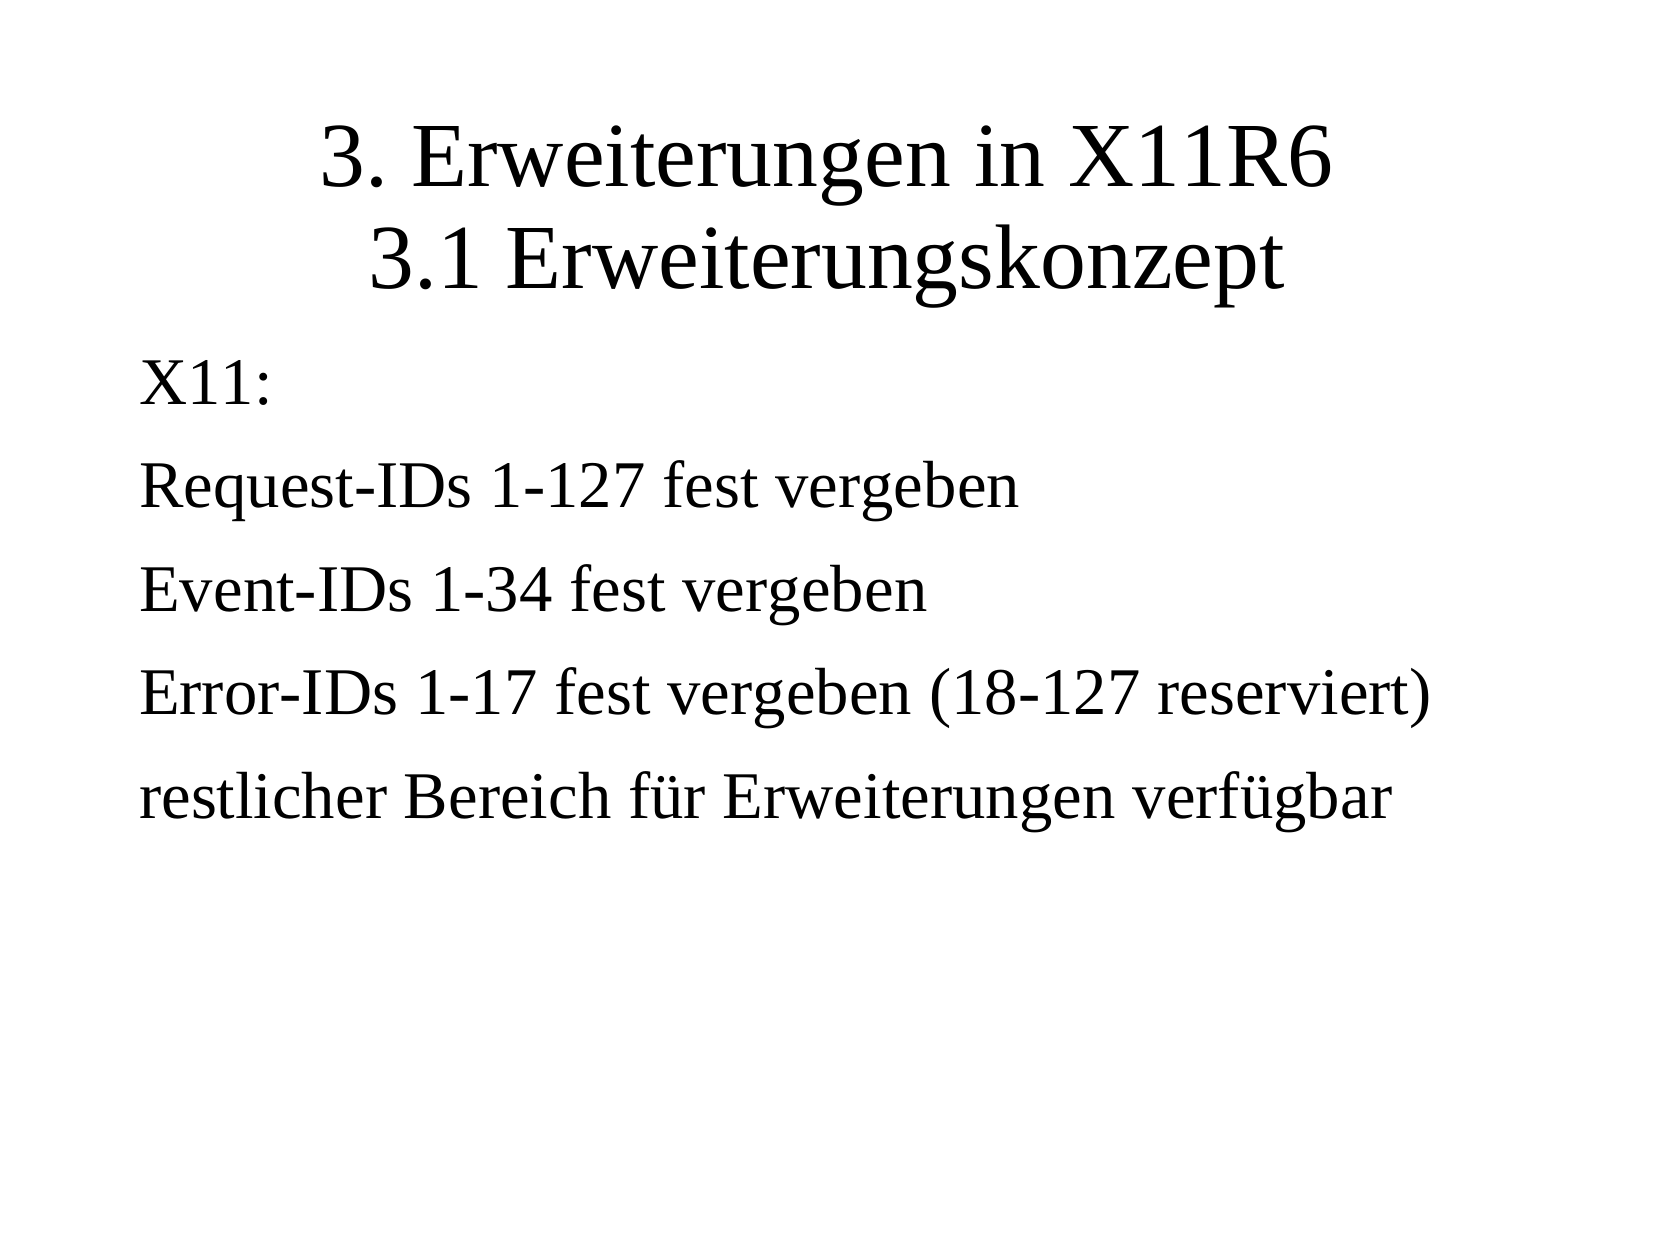

# 3. Erweiterungen in X11R6 3.1 Erweiterungskonzept
X11:
Request-IDs 1-127 fest vergeben
Event-IDs 1-34 fest vergeben
Error-IDs 1-17 fest vergeben (18-127 reserviert)
restlicher Bereich für Erweiterungen verfügbar